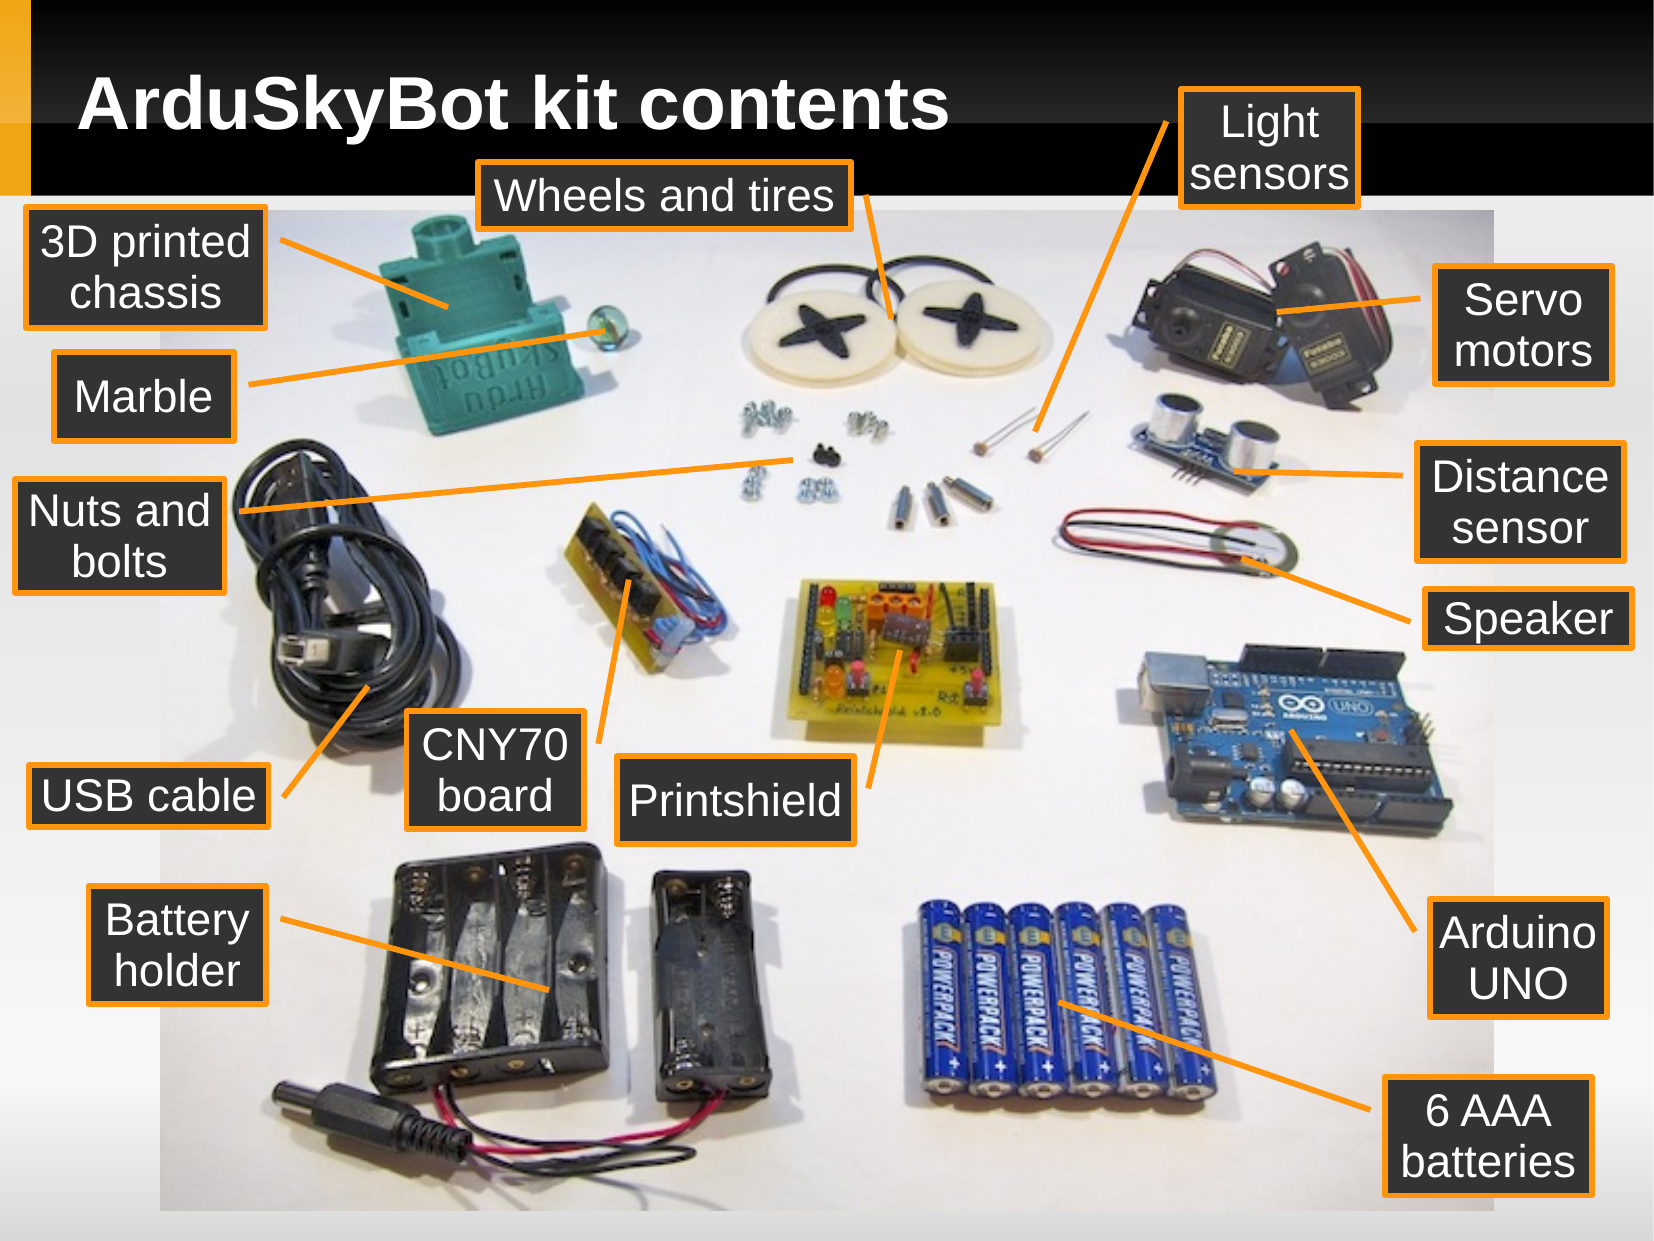

# ArduSkyBot kit contents
Light
sensors
Wheels and tires
3D printed
chassis
Servo
motors
Marble
Distance
sensor
Nuts and
bolts
Speaker
CNY70
board
Printshield
USB cable
Battery
holder
Arduino
UNO
6 AAA
batteries